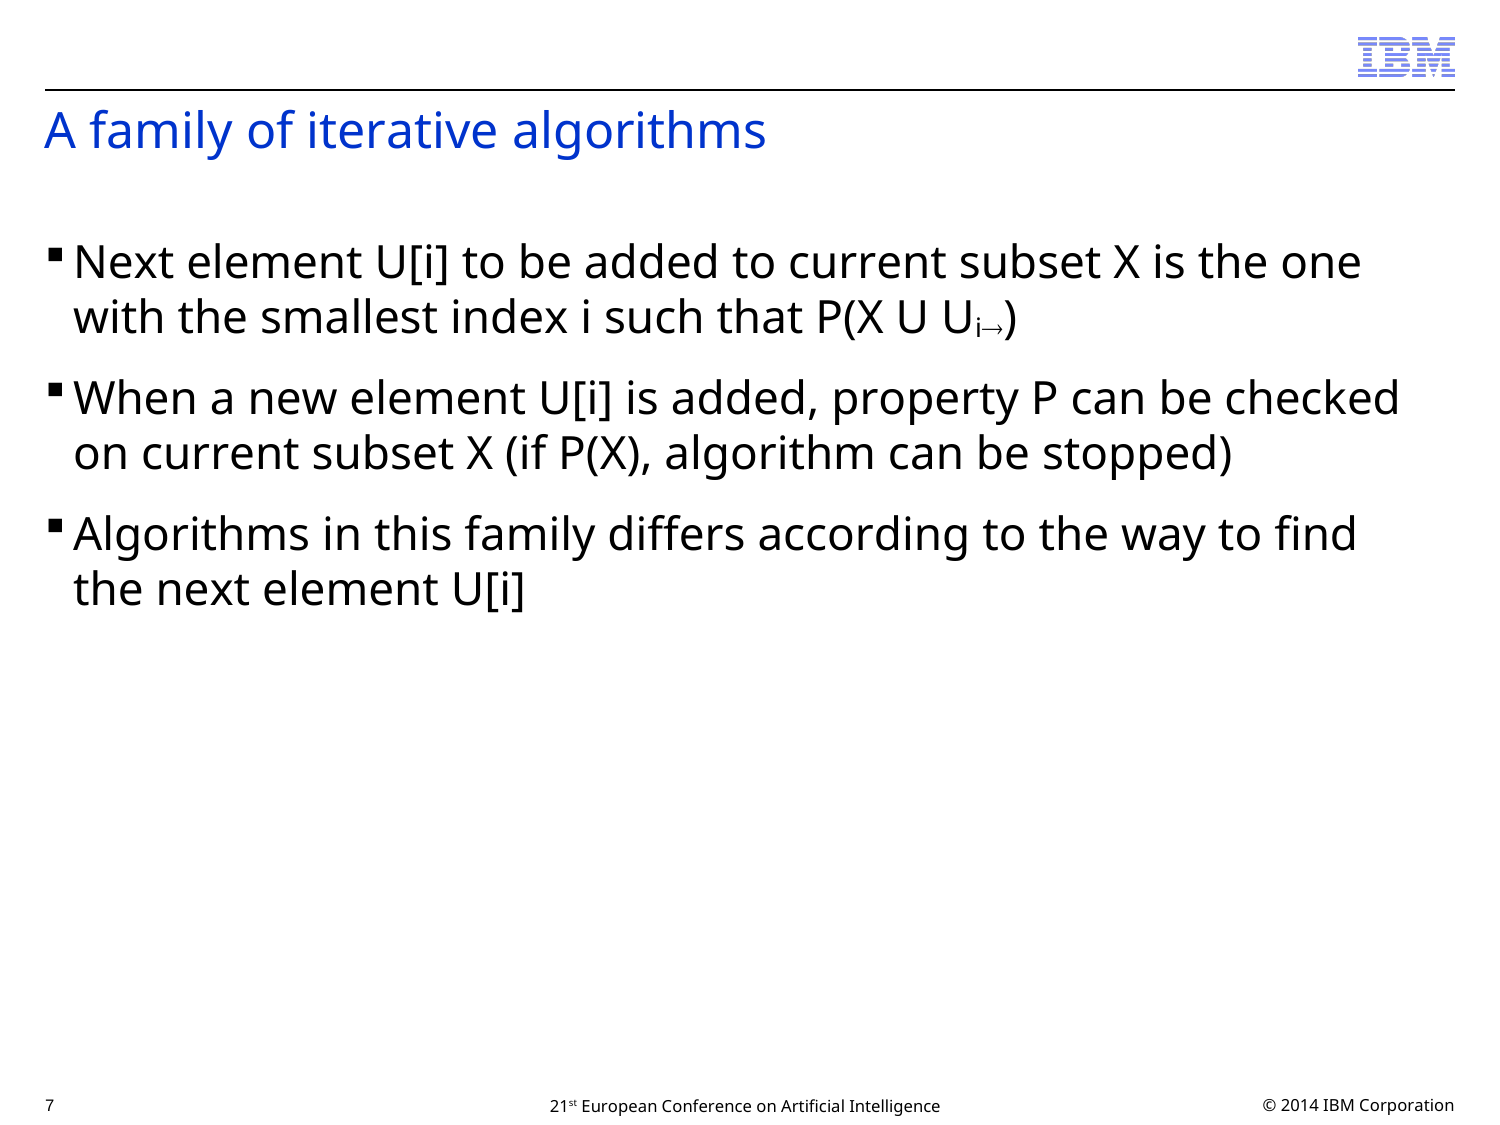

# A family of iterative algorithms
Next element U[i] to be added to current subset X is the one with the smallest index i such that P(X U Ui)
When a new element U[i] is added, property P can be checked on current subset X (if P(X), algorithm can be stopped)
Algorithms in this family differs according to the way to find the next element U[i]
7